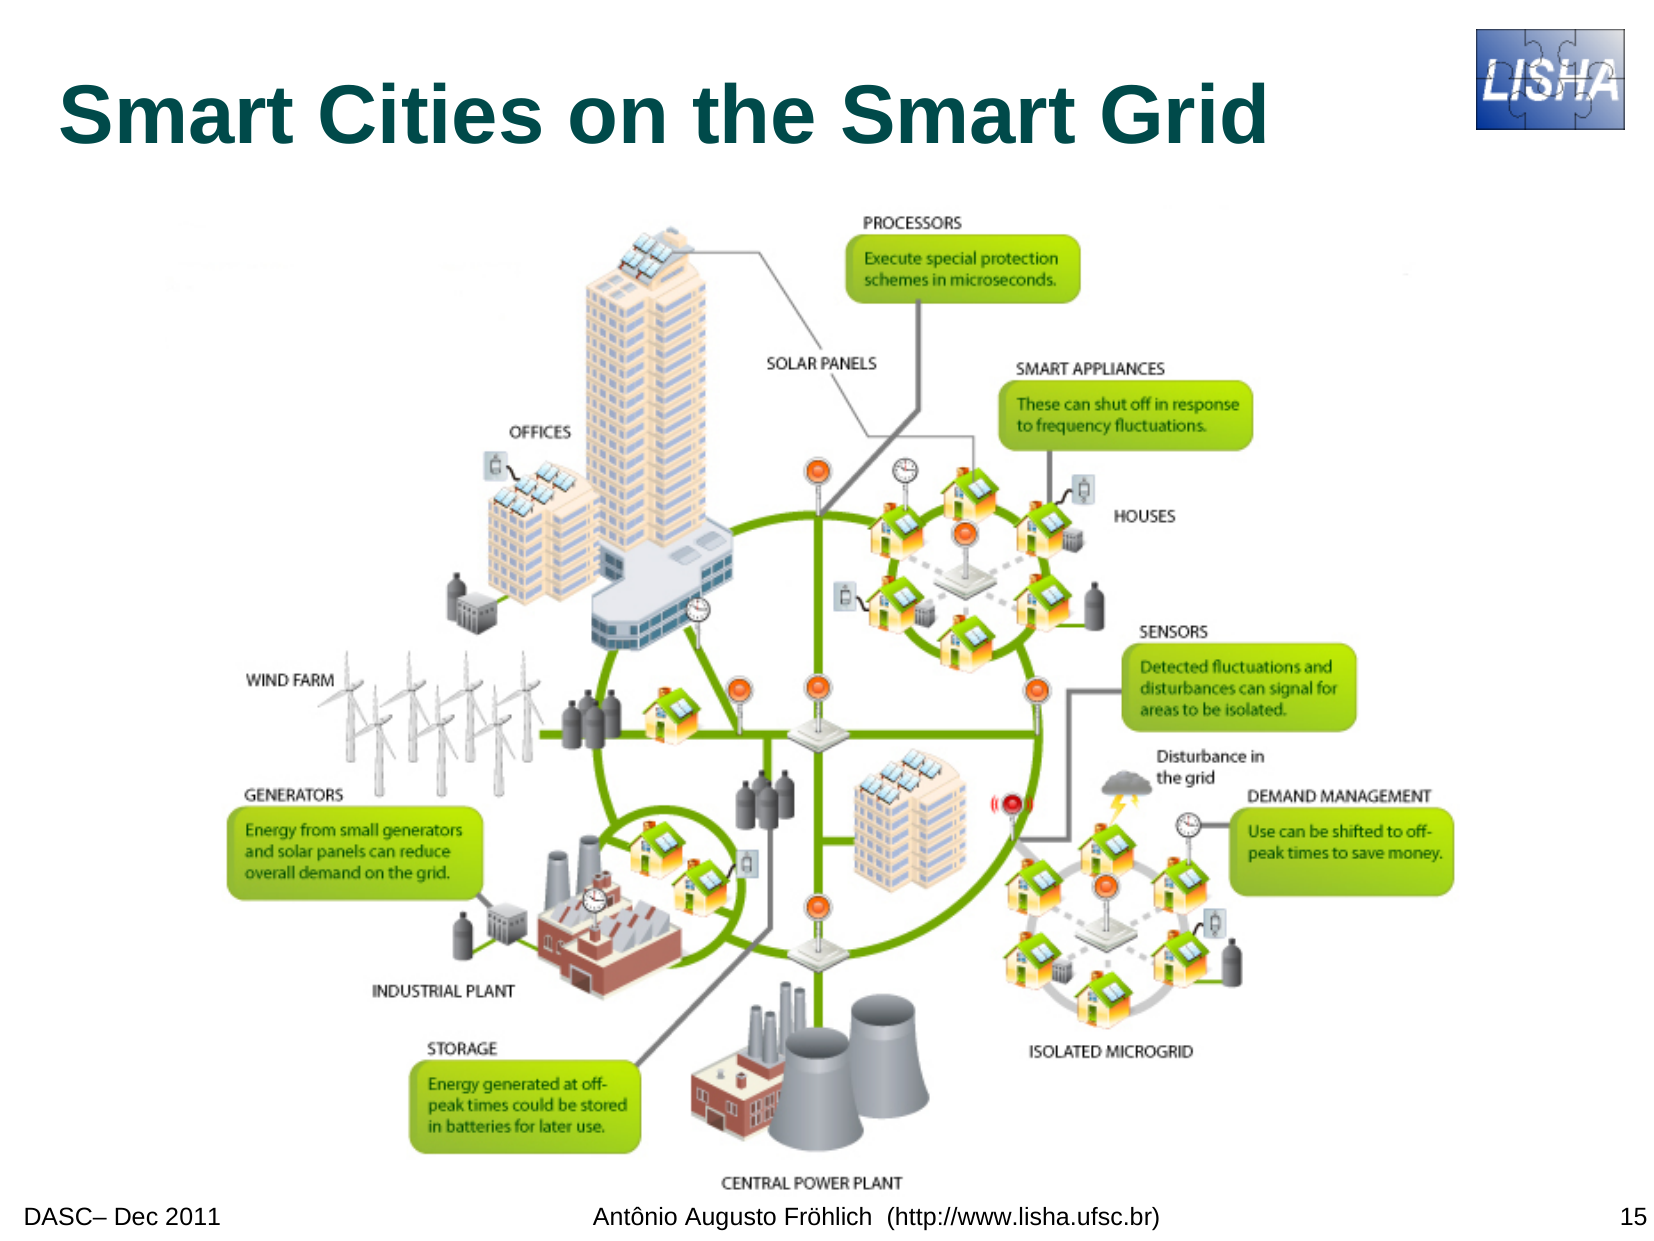

# Smart Cities on the Smart Grid